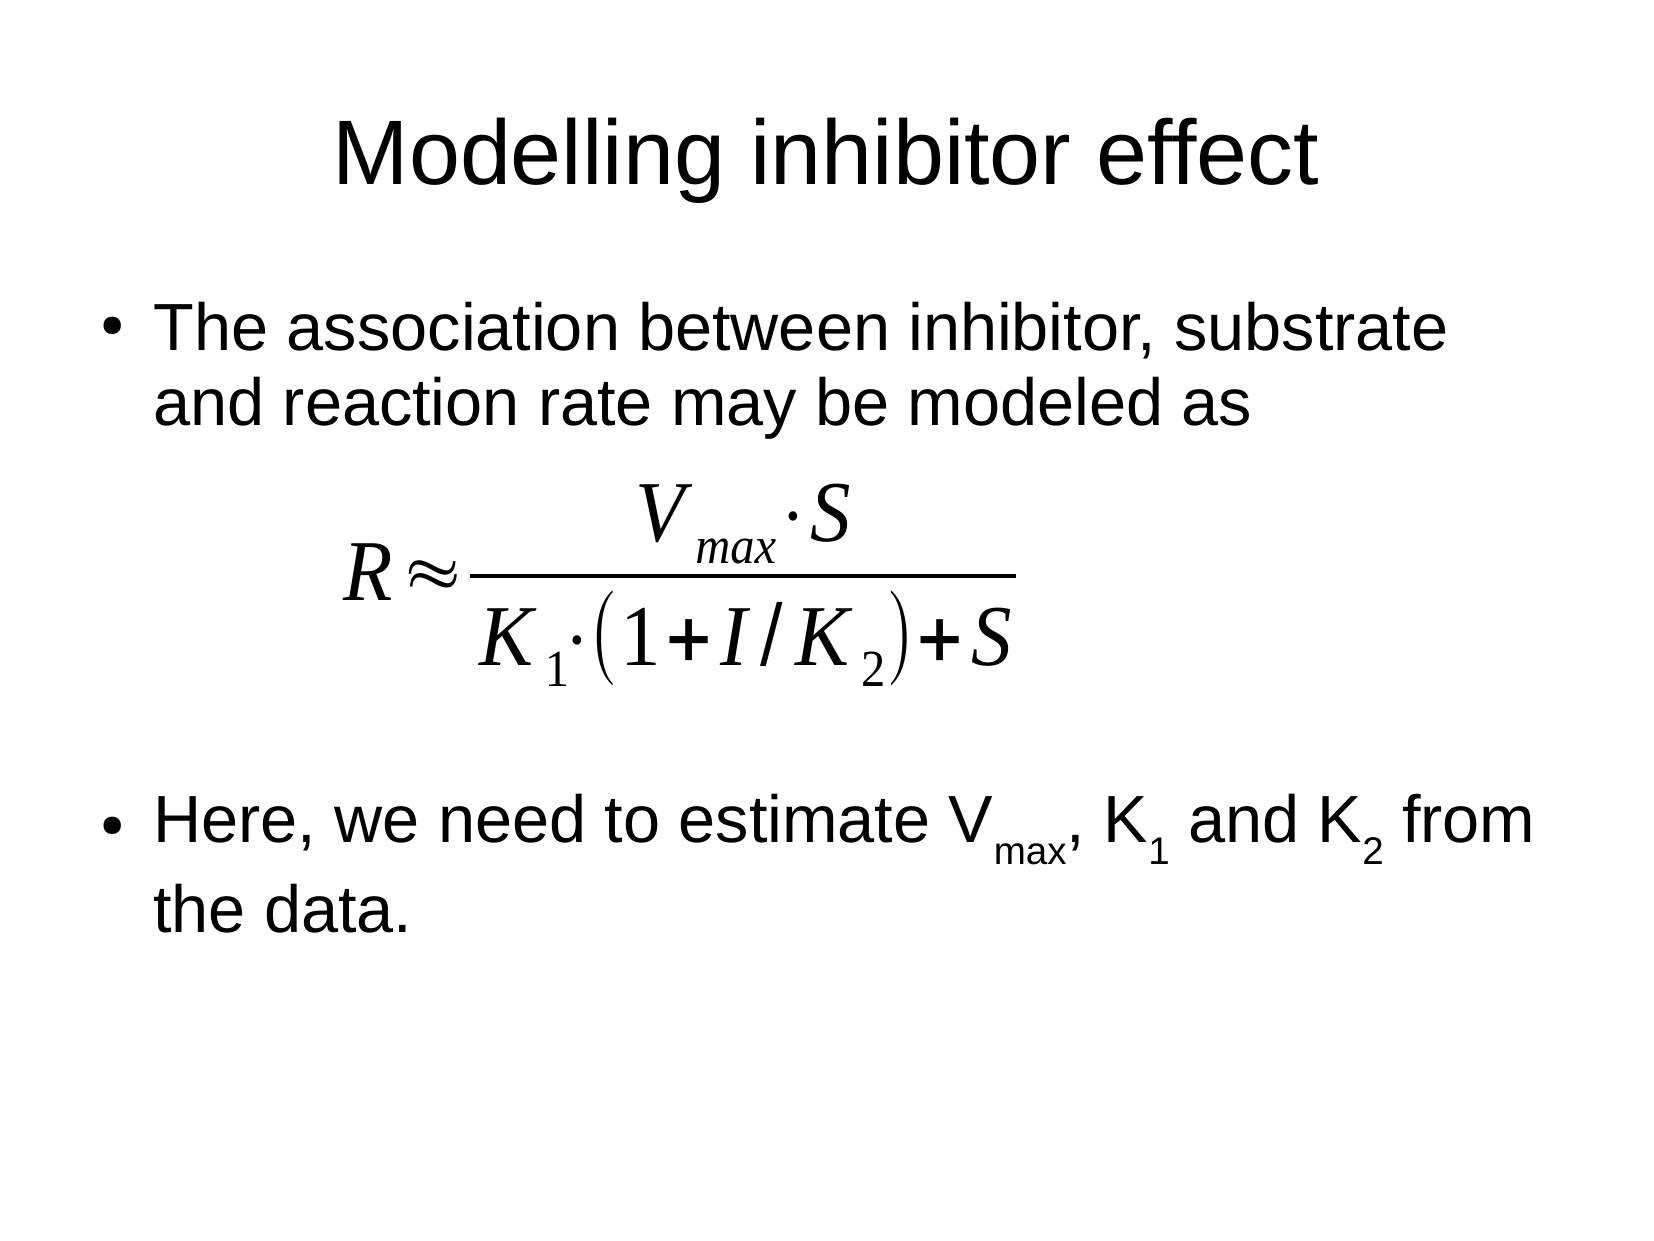

Modelling inhibitor effect
# The association between inhibitor, substrate and reaction rate may be modeled as
Here, we need to estimate Vmax, K1 and K2 from the data.